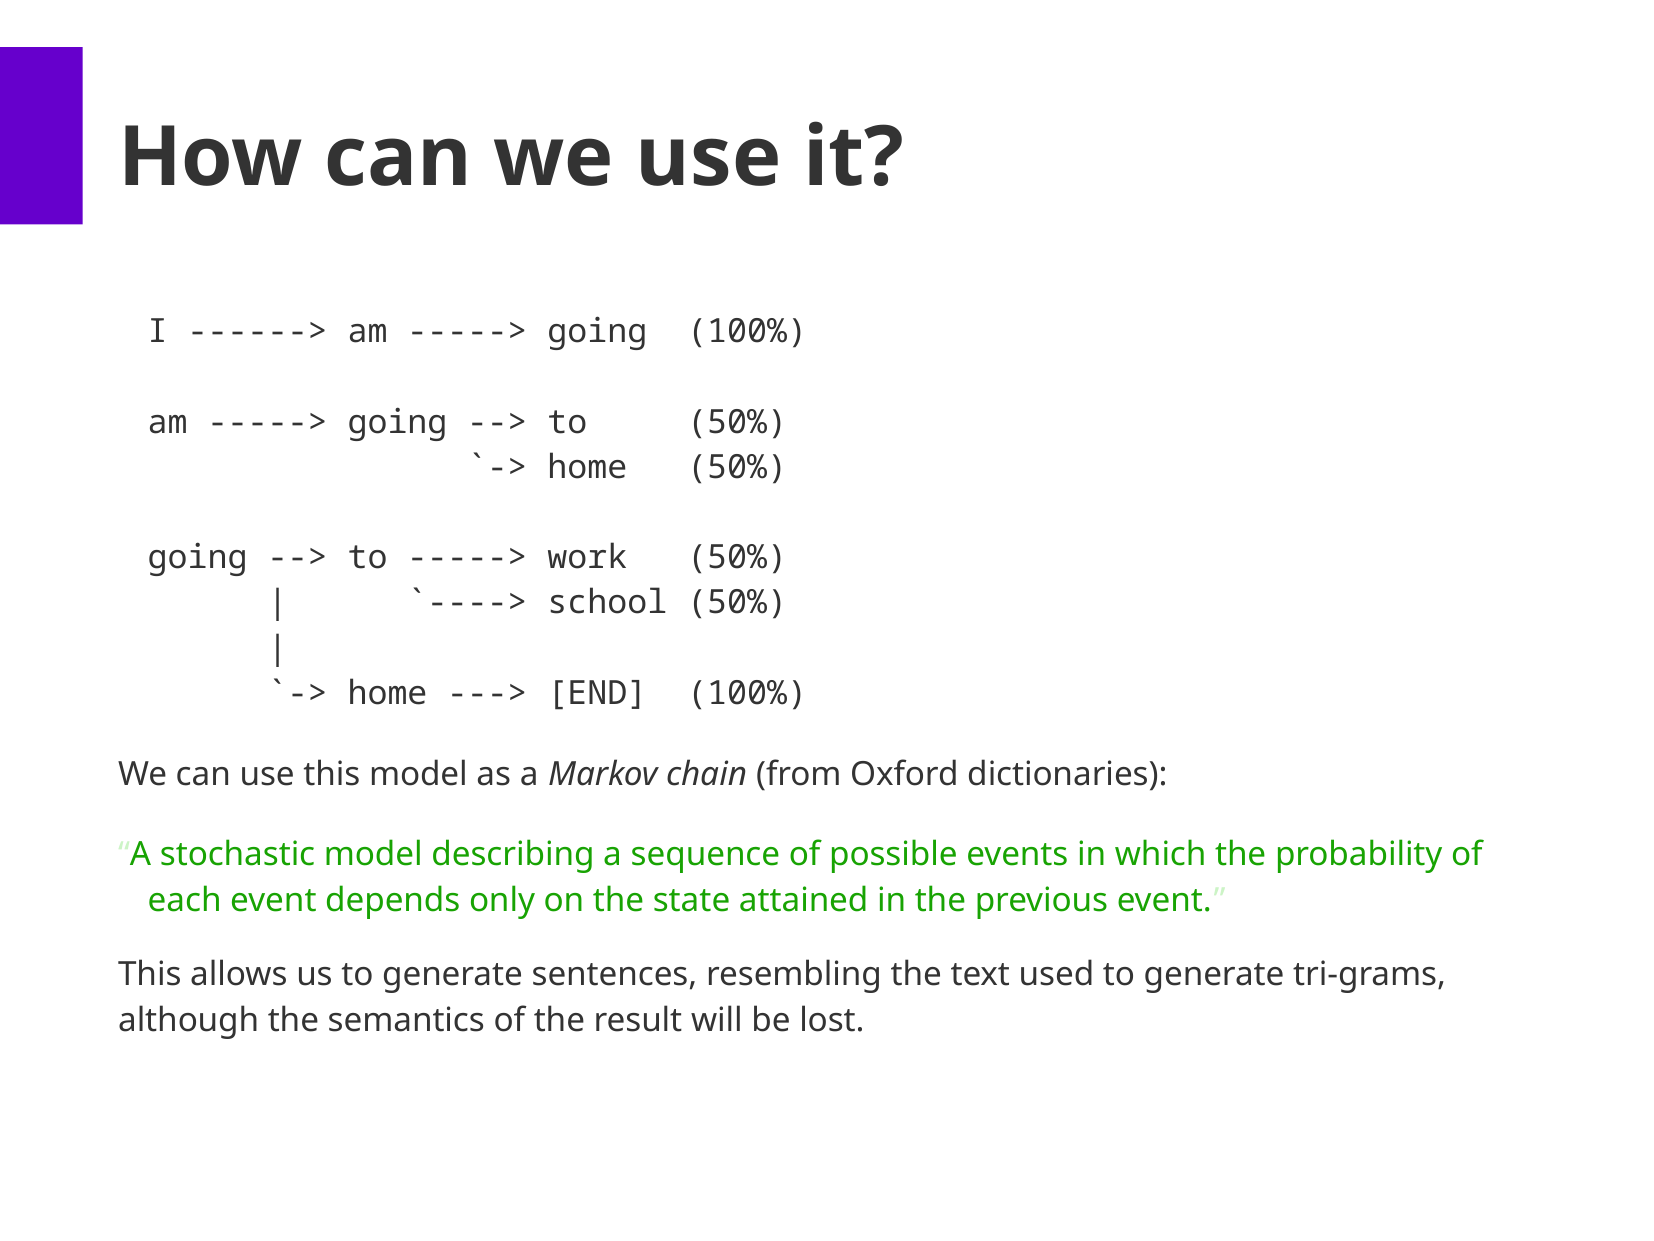

# How can we use it?
I ------> am -----> going (100%)
am -----> going --> to (50%)
 `-> home (50%)
going --> to -----> work (50%)
 | `----> school (50%)
 |
 `-> home ---> [END] (100%)
We can use this model as a Markov chain (from Oxford dictionaries):
“A stochastic model describing a sequence of possible events in which the probability of each event depends only on the state attained in the previous event.”
This allows us to generate sentences, resembling the text used to generate tri-grams, although the semantics of the result will be lost.